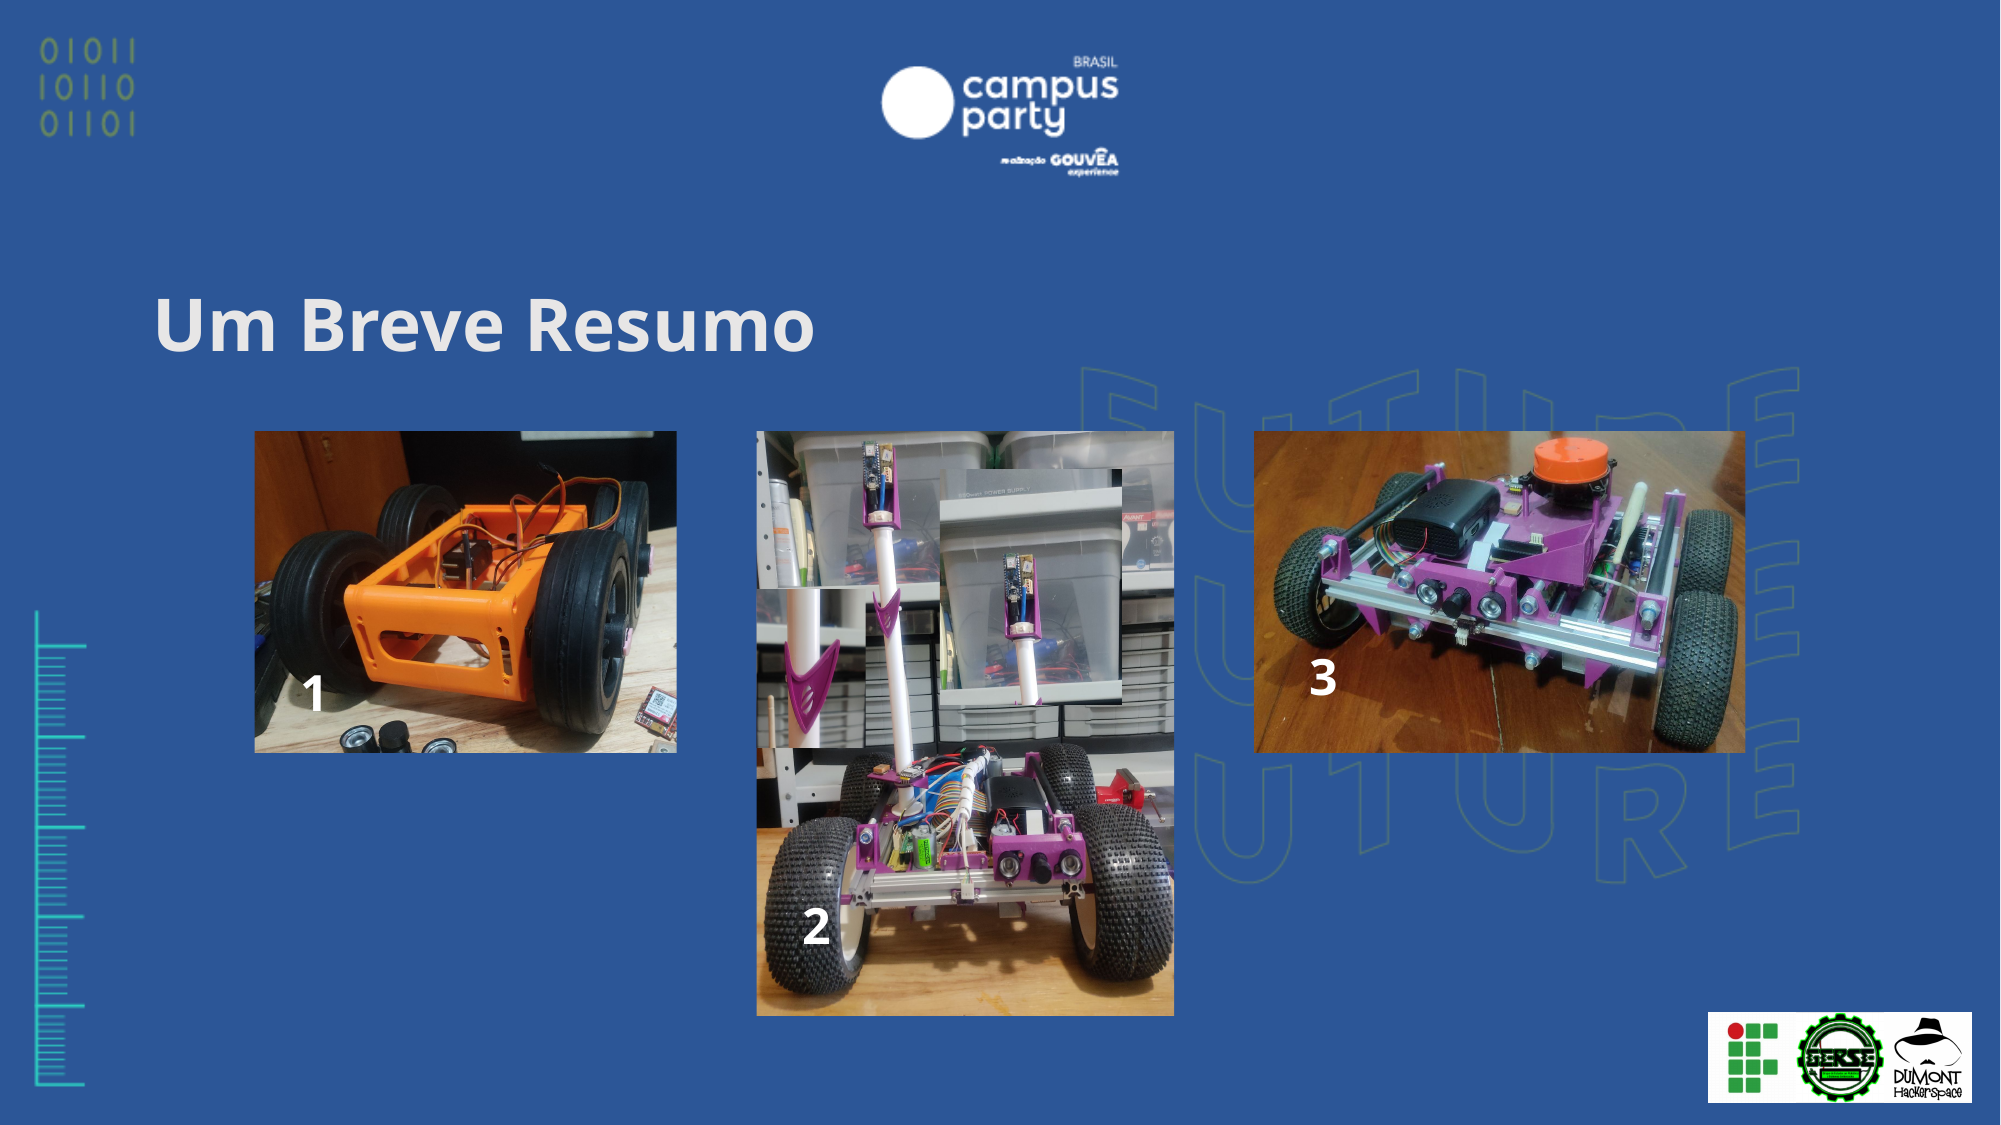

# Um Breve Resumo
3
1
2